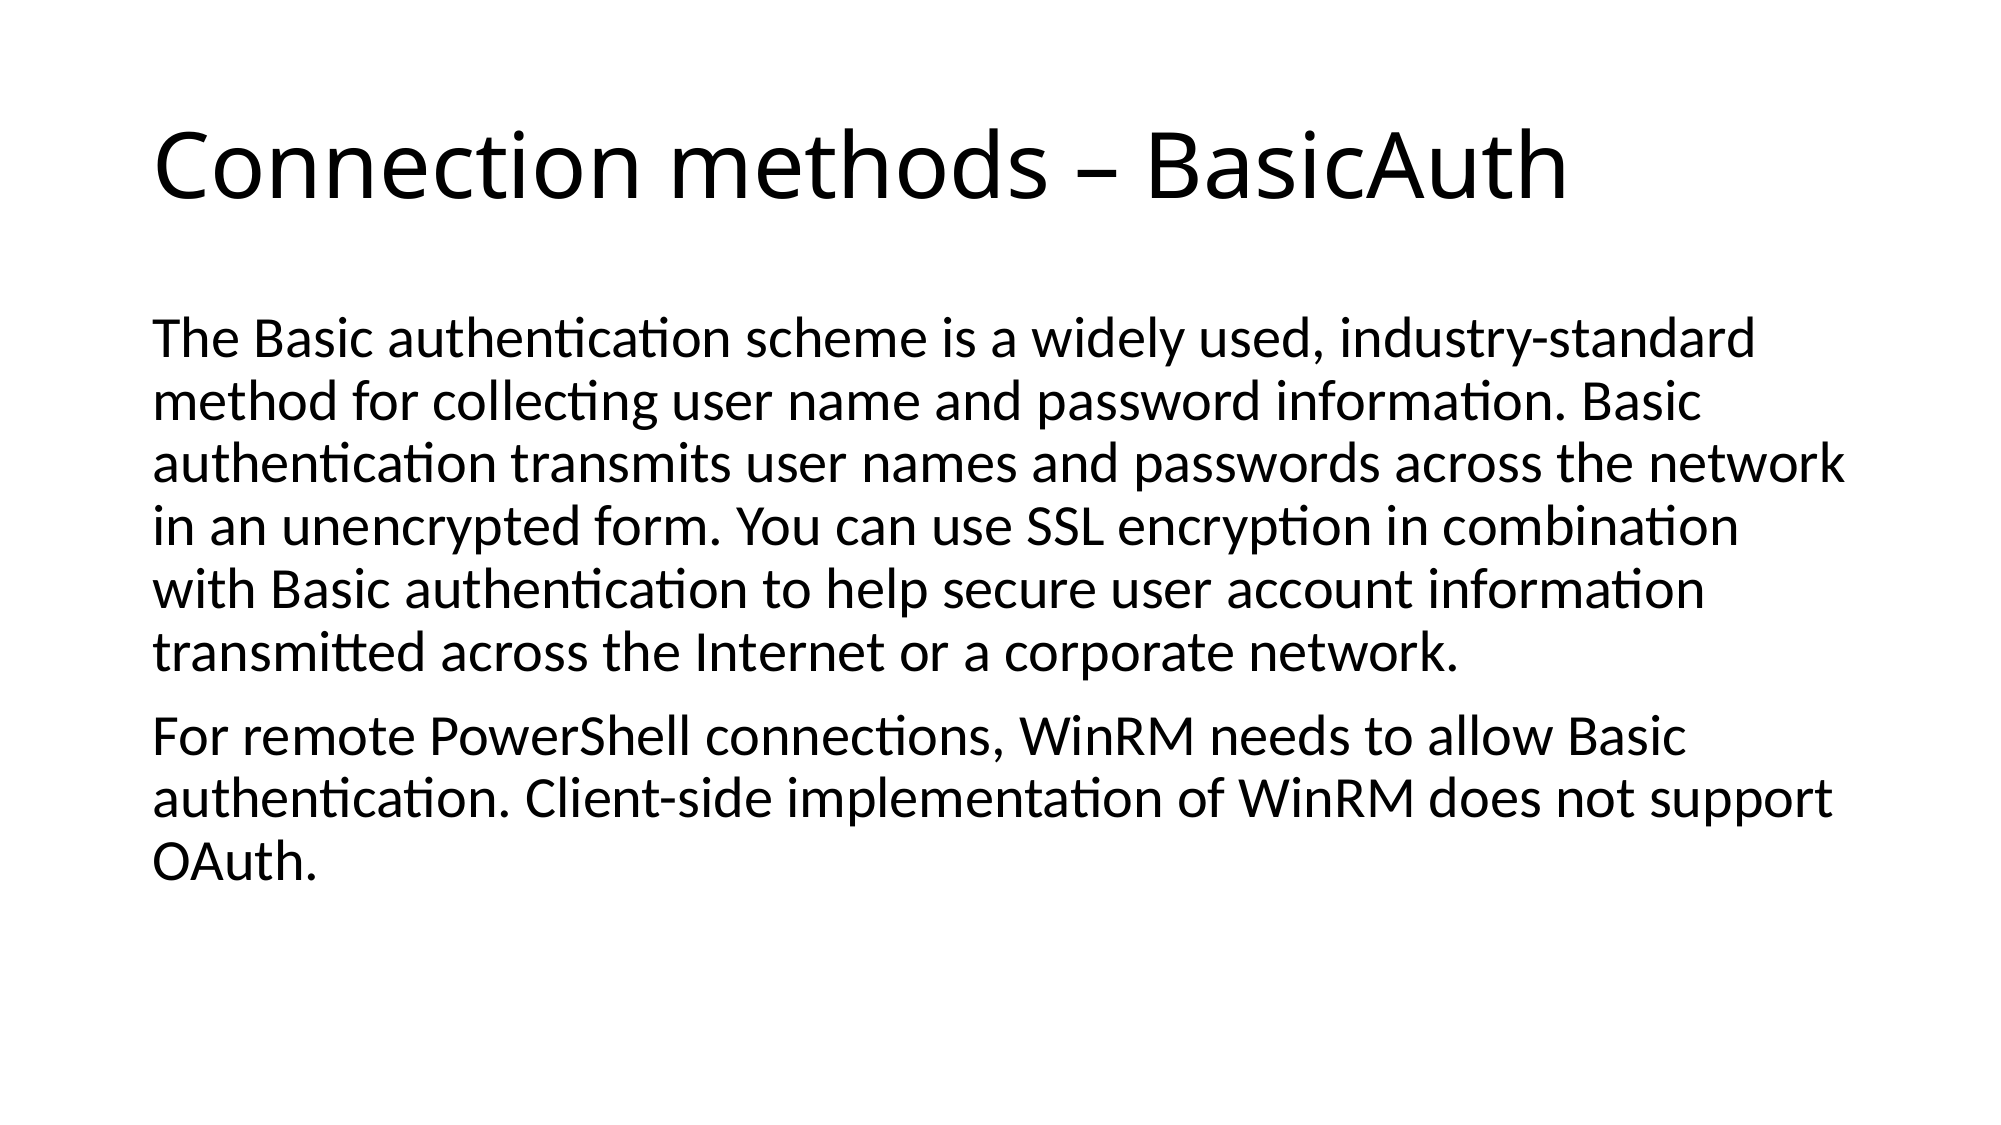

# Connection methods – BasicAuth
The Basic authentication scheme is a widely used, industry-standard method for collecting user name and password information. Basic authentication transmits user names and passwords across the network in an unencrypted form. You can use SSL encryption in combination with Basic authentication to help secure user account information transmitted across the Internet or a corporate network.
For remote PowerShell connections, WinRM needs to allow Basic authentication. Client-side implementation of WinRM does not support OAuth.